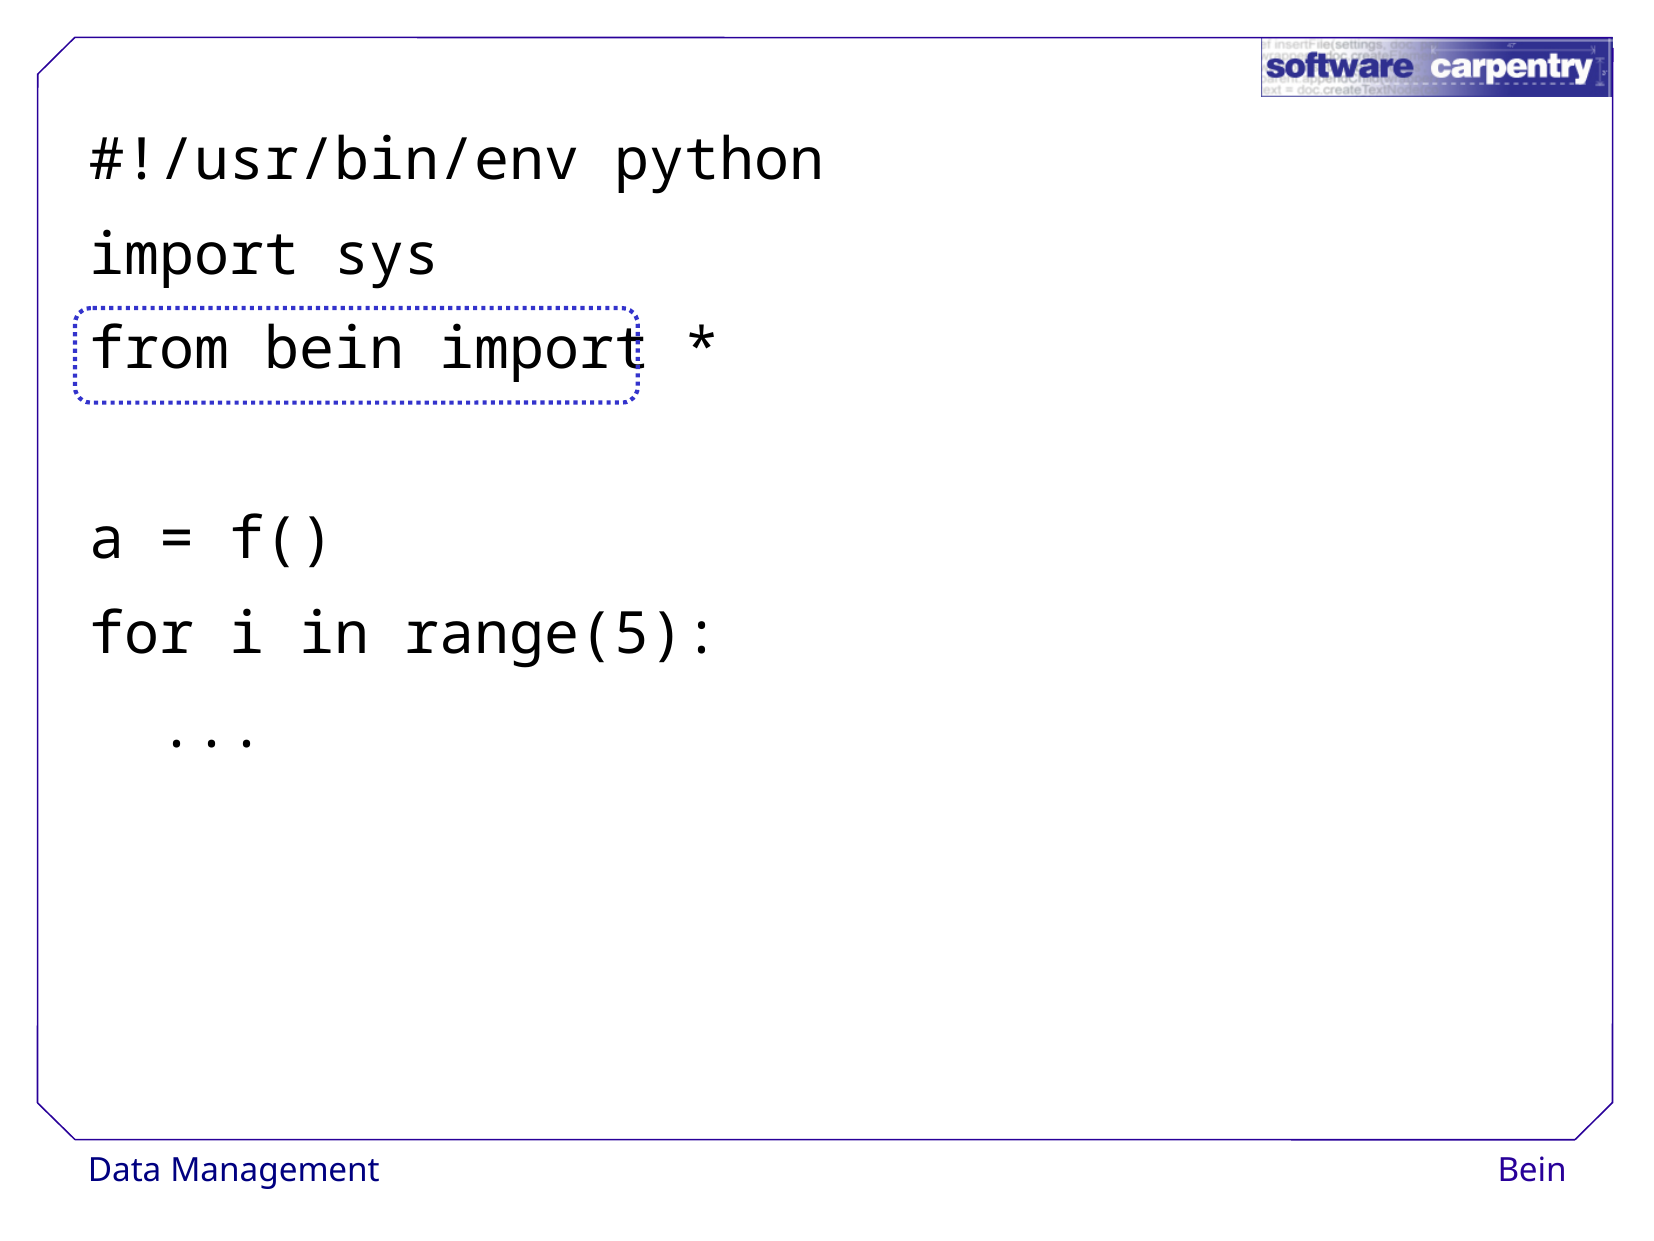

#!/usr/bin/env python
import sys
from bein import *
a = f()
for i in range(5):
 ...